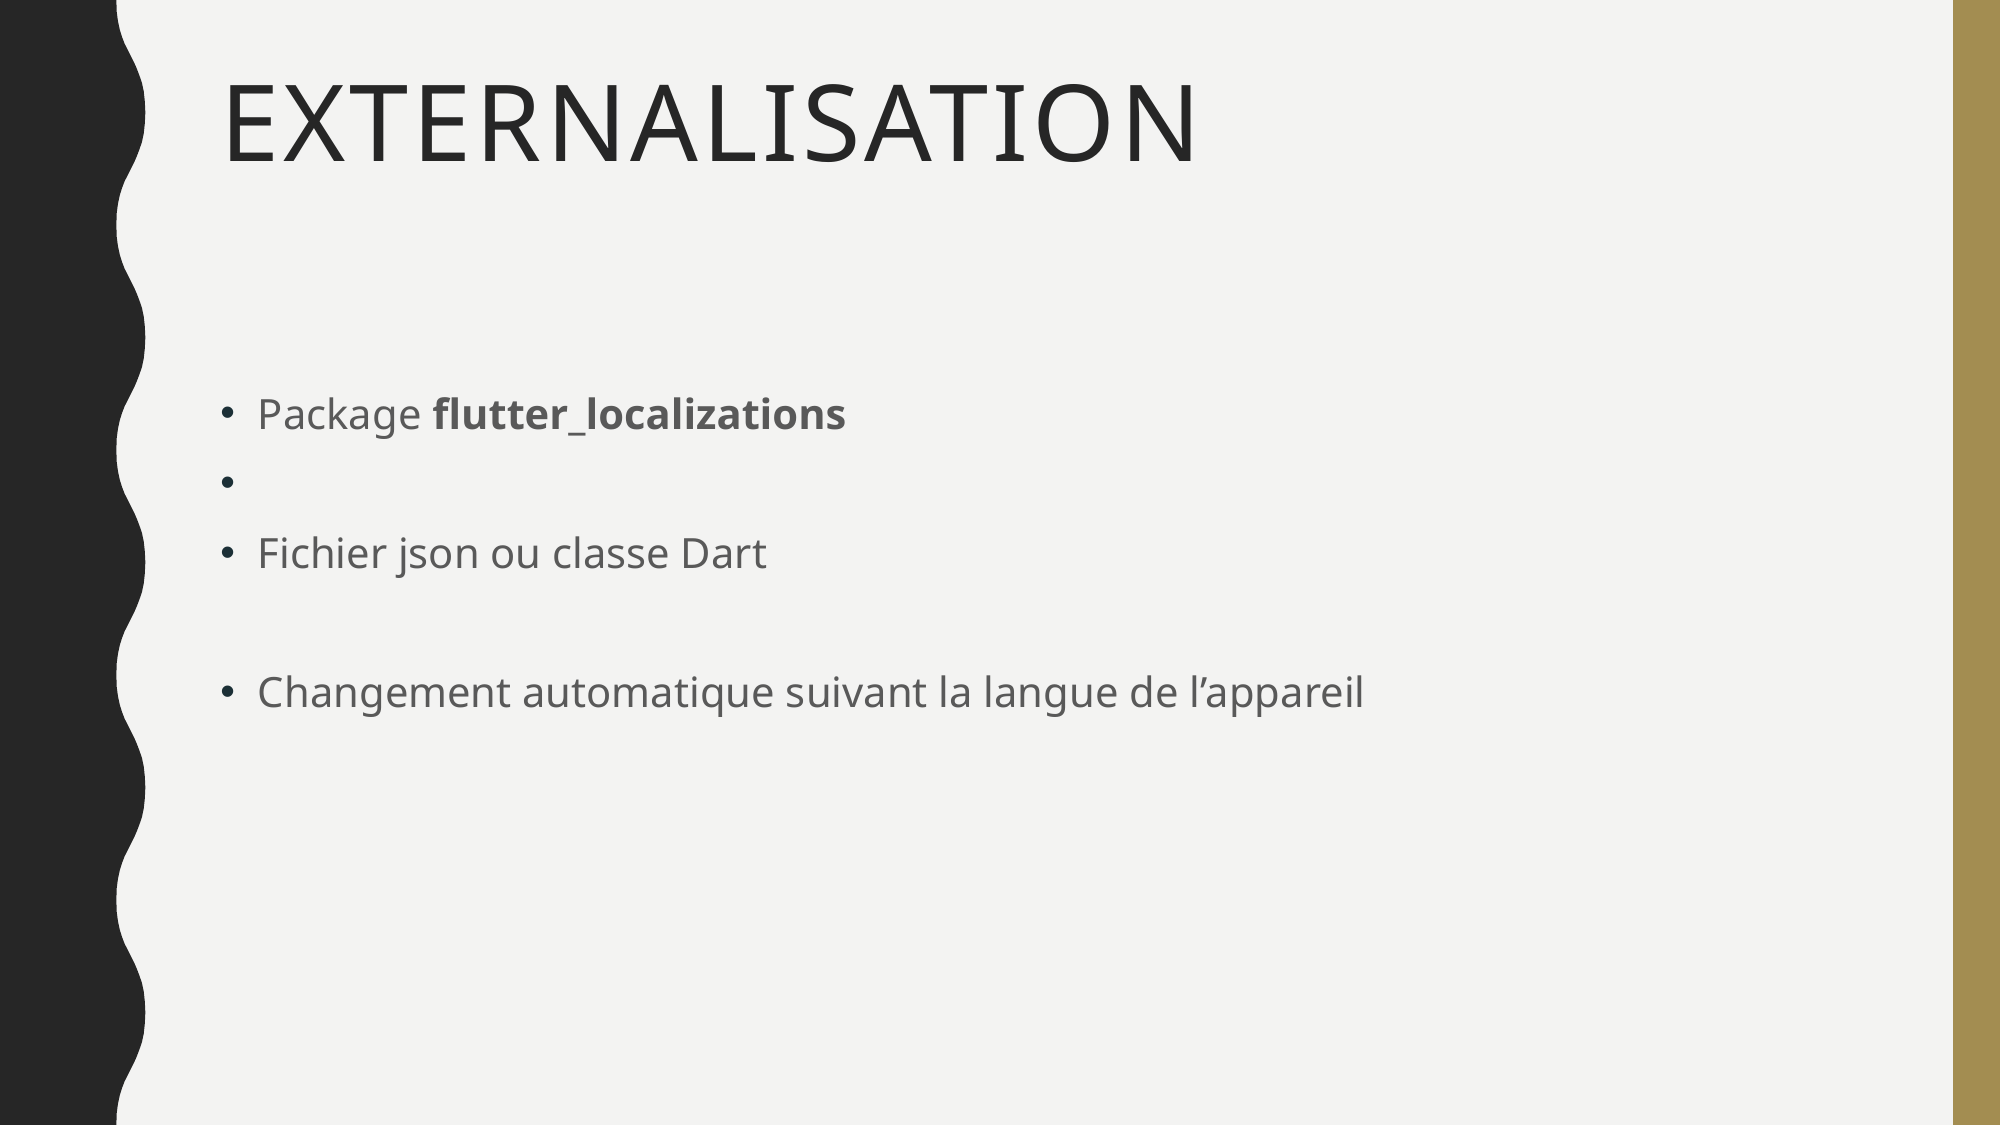

# Externalisation
Package flutter_localizations
Fichier json ou classe Dart
Changement automatique suivant la langue de l’appareil